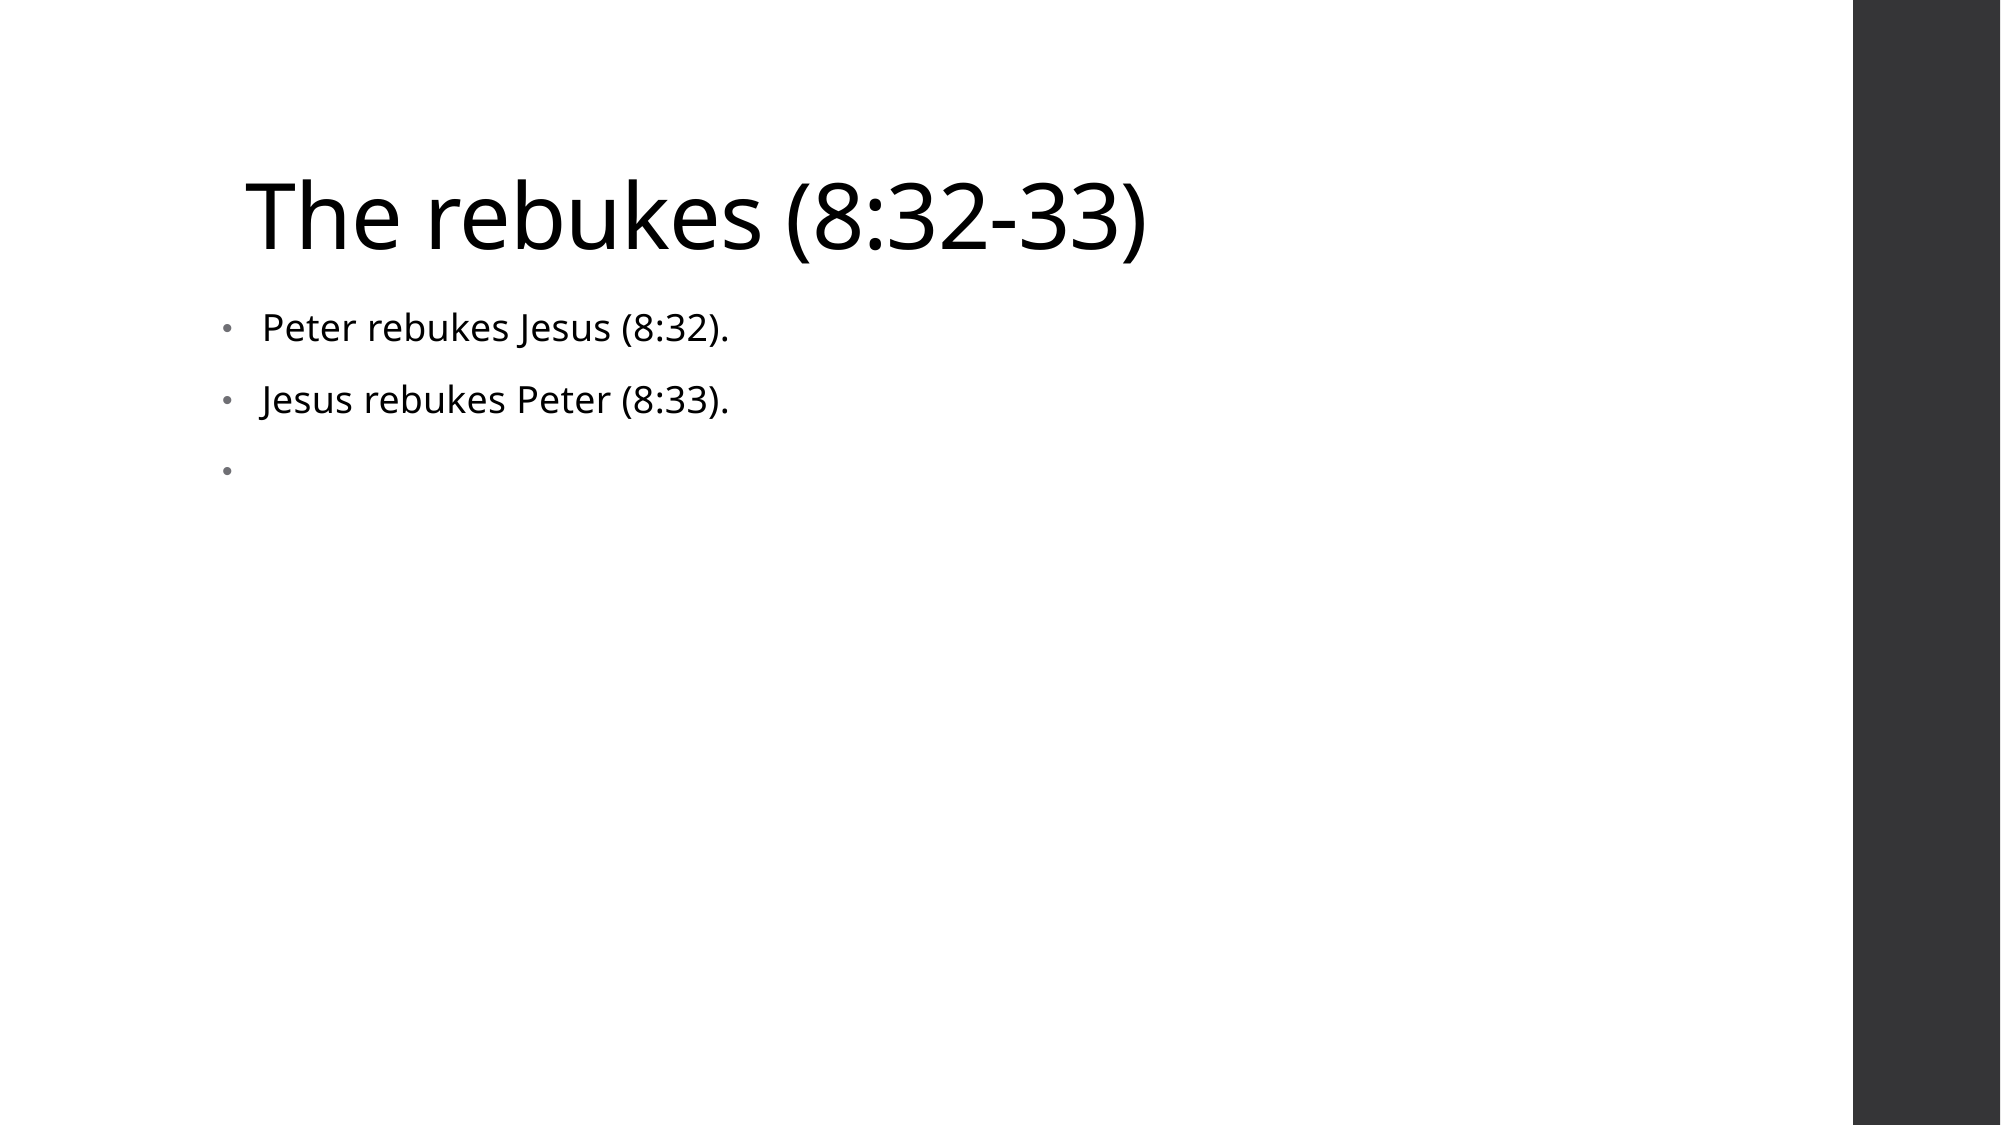

# The rebukes (8:32-33)
 Peter rebukes Jesus (8:32).
 Jesus rebukes Peter (8:33).